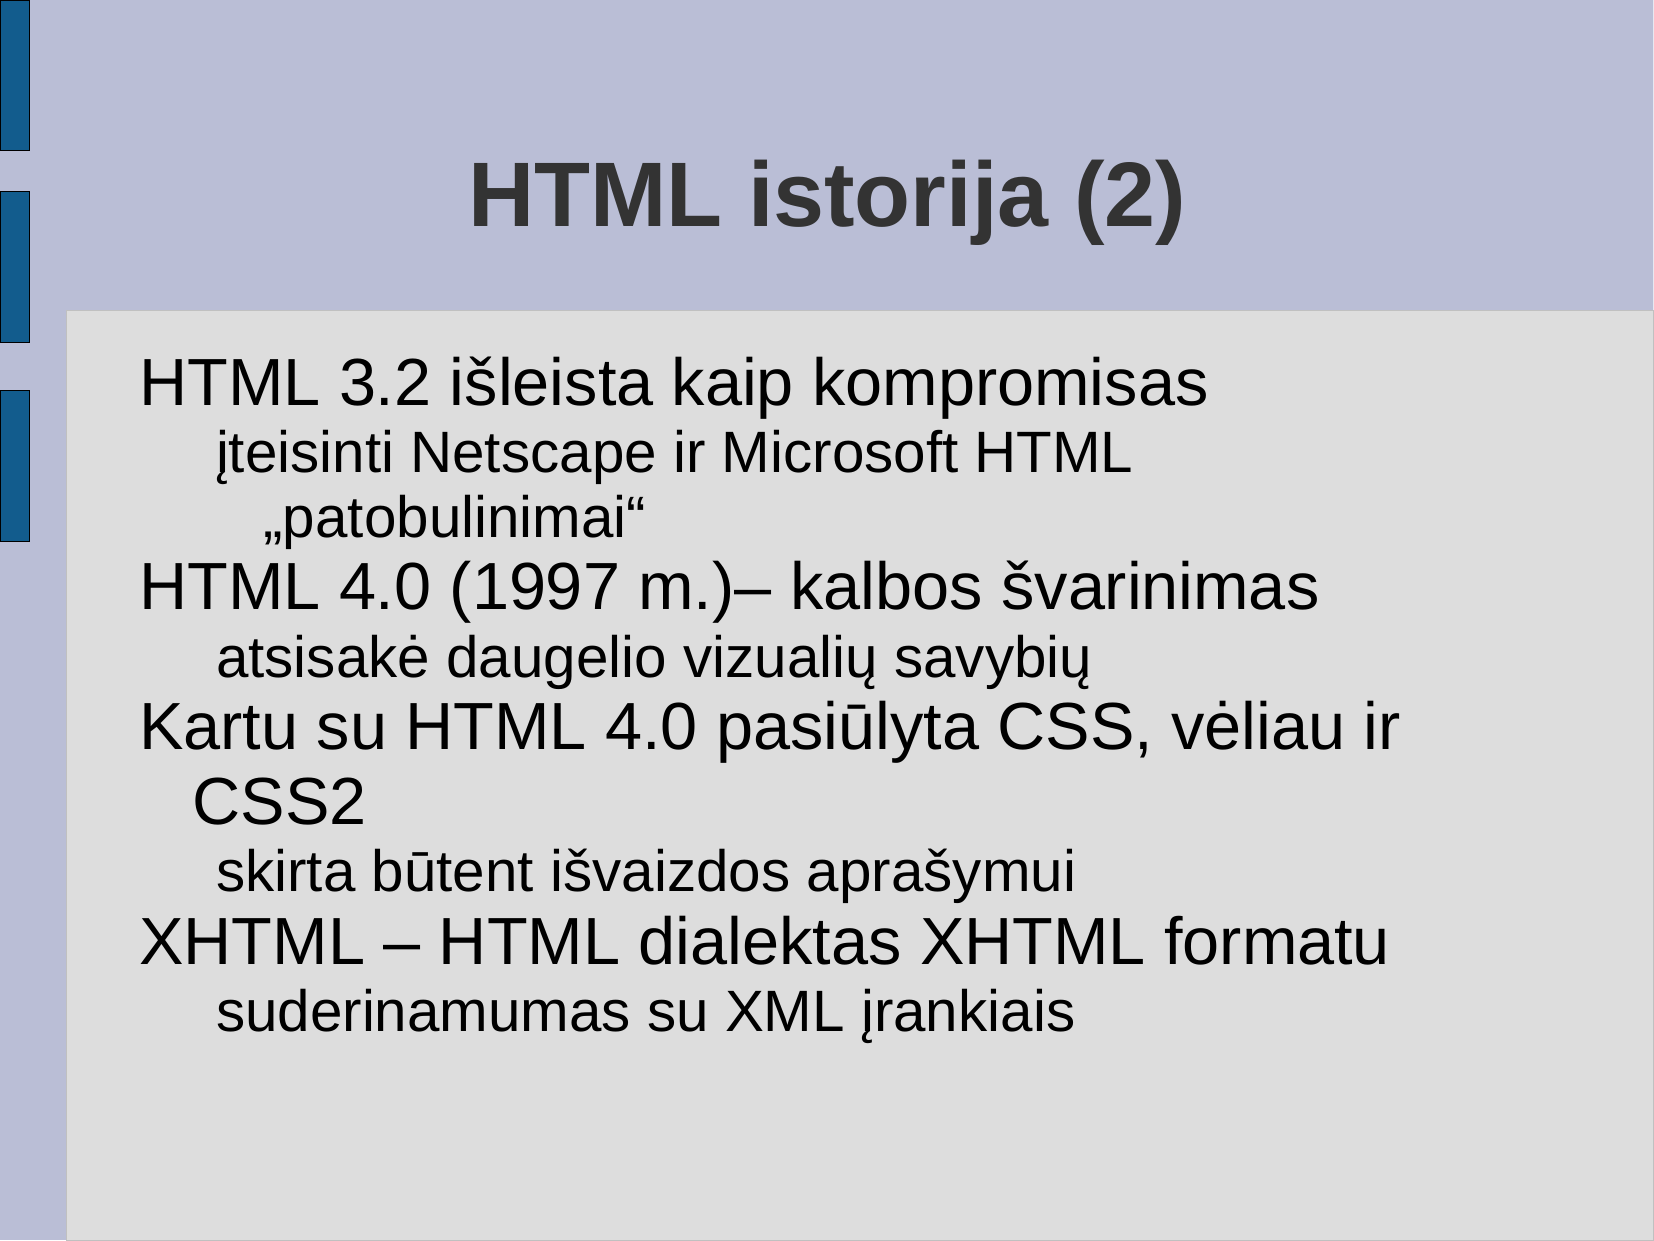

# HTML istorija (2)
HTML 3.2 išleista kaip kompromisas
įteisinti Netscape ir Microsoft HTML „patobulinimai“
HTML 4.0 (1997 m.)– kalbos švarinimas
atsisakė daugelio vizualių savybių
Kartu su HTML 4.0 pasiūlyta CSS, vėliau ir CSS2
skirta būtent išvaizdos aprašymui
XHTML – HTML dialektas XHTML formatu
suderinamumas su XML įrankiais